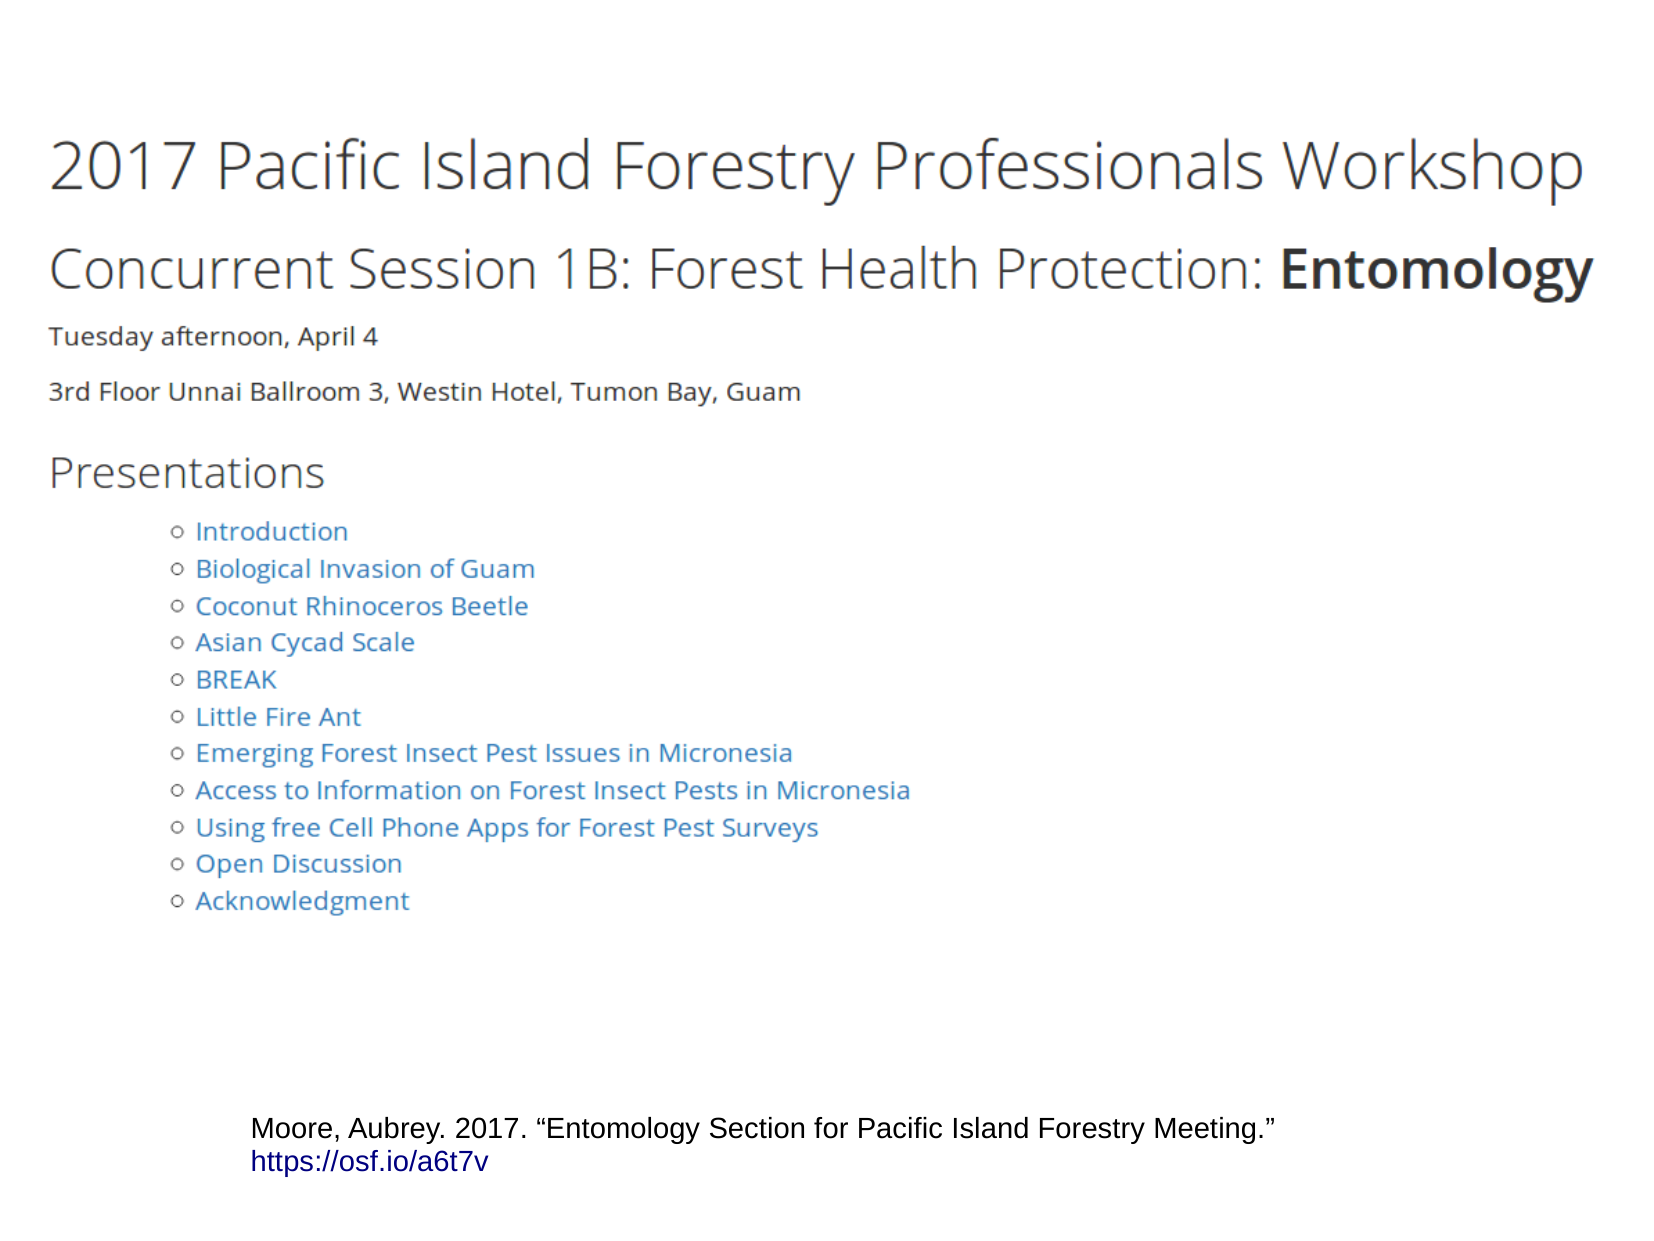

Moore, Aubrey. 2017. “Entomology Section for Pacific Island Forestry Meeting.” https://osf.io/a6t7v